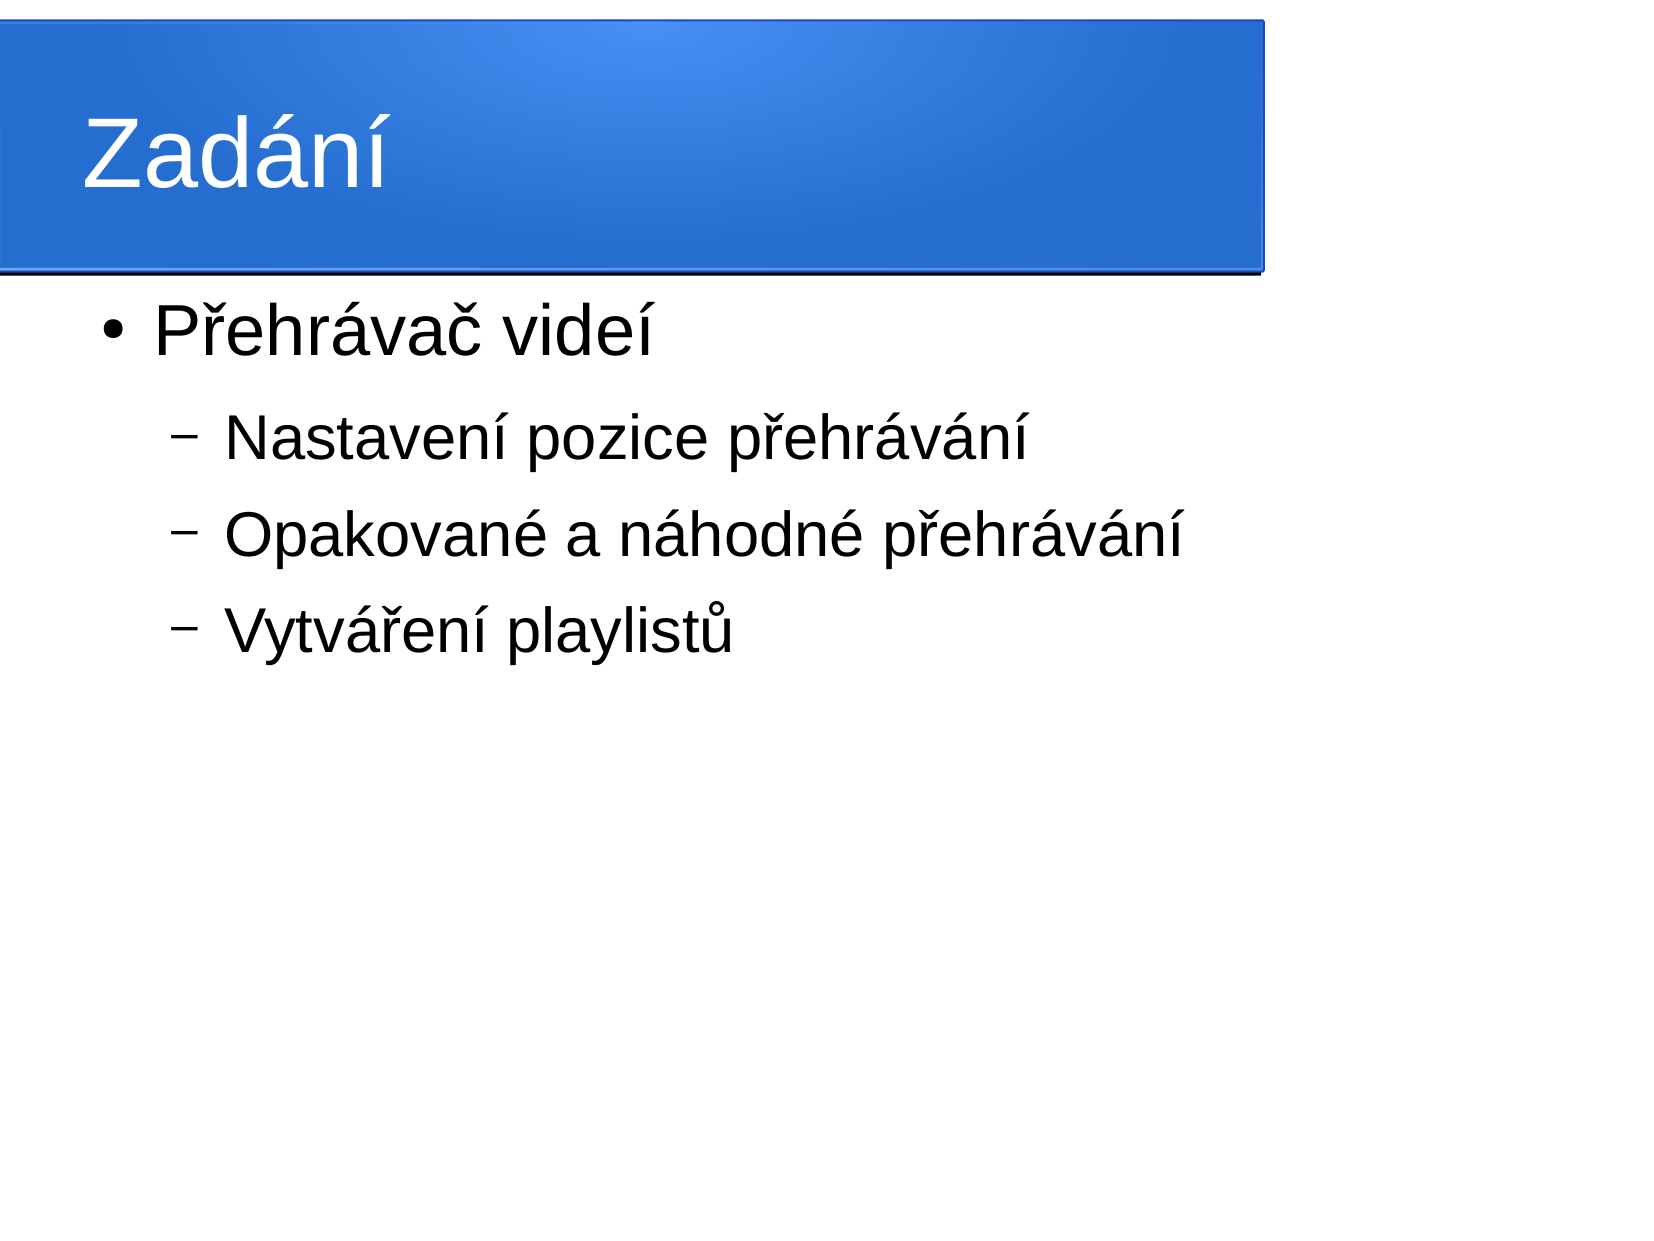

# Zadání
Přehrávač videí
Nastavení pozice přehrávání
Opakované a náhodné přehrávání
Vytváření playlistů